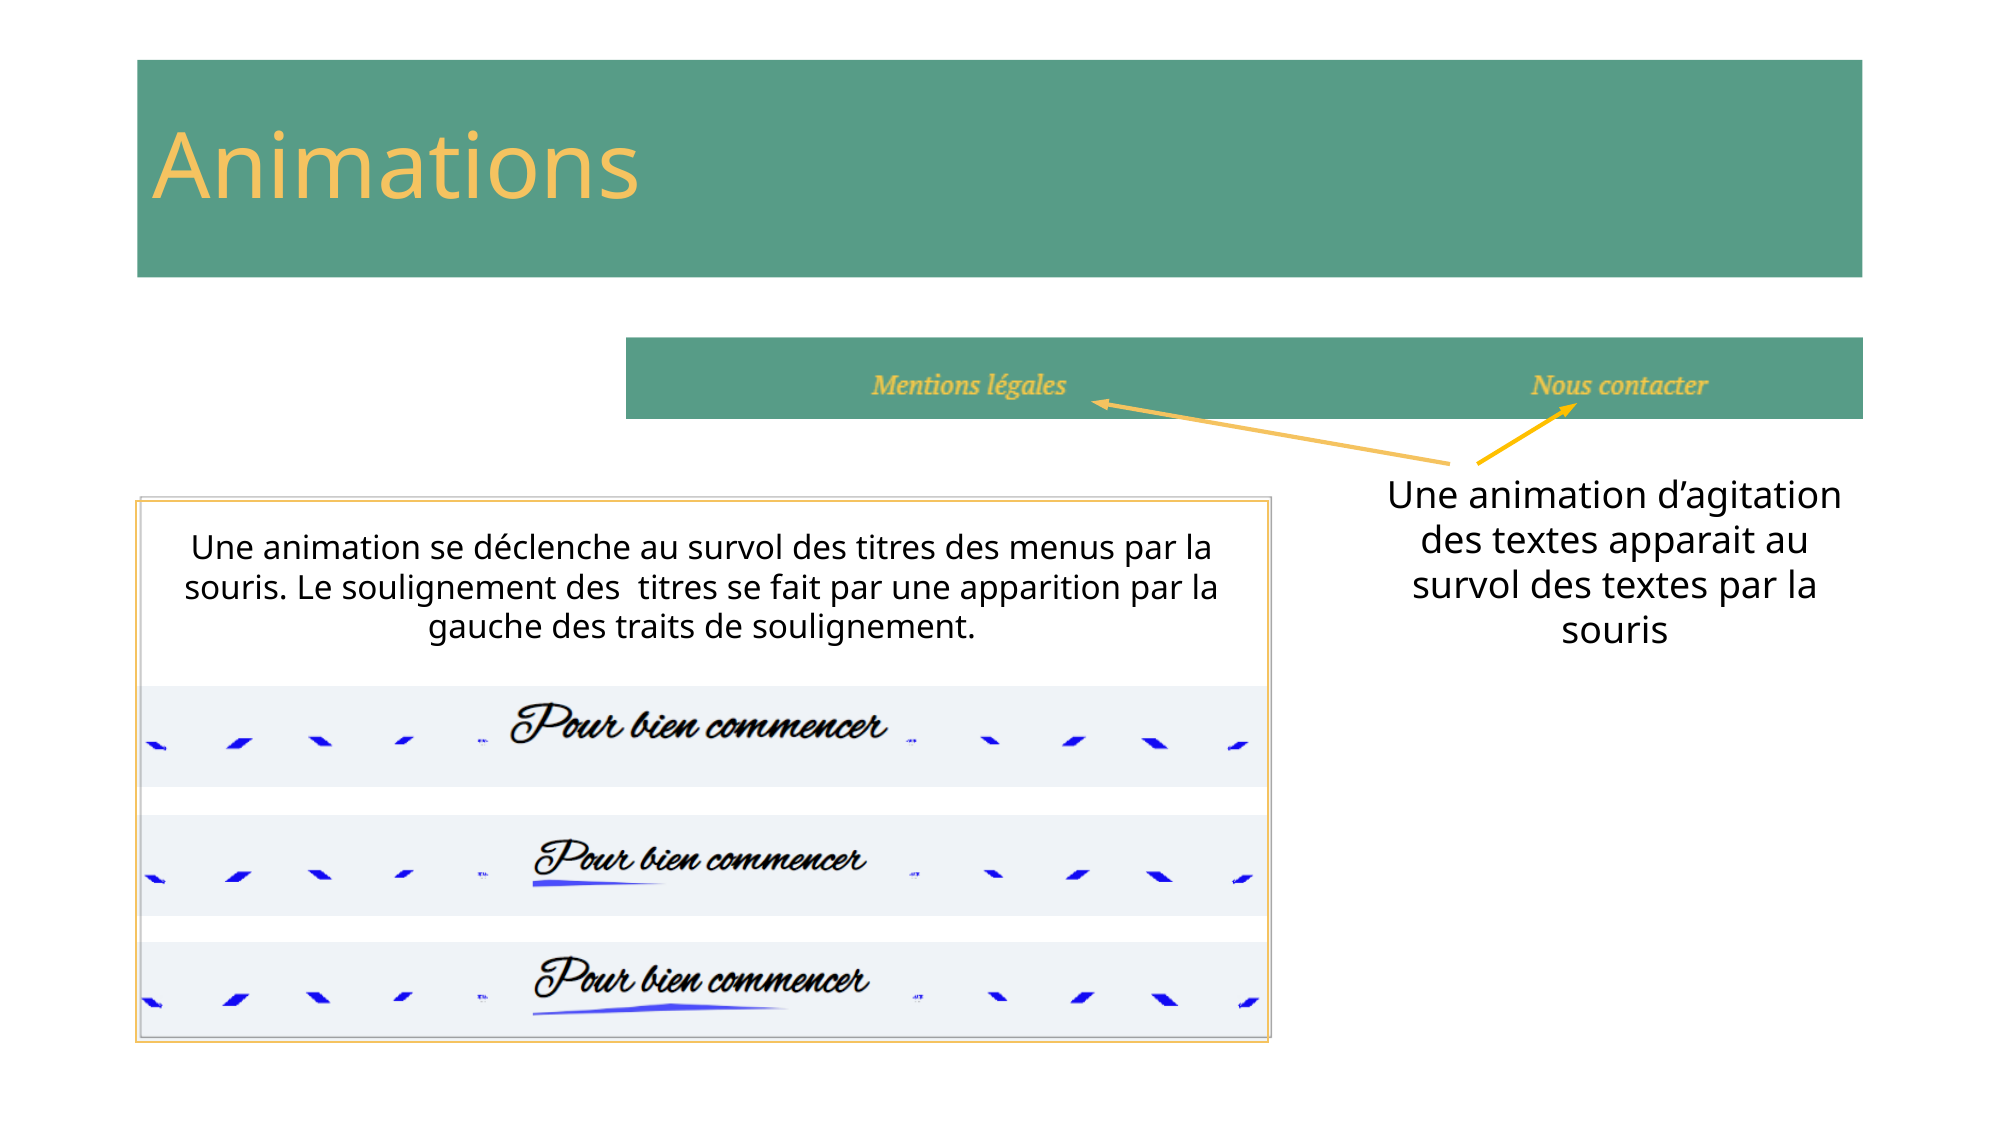

# Animations
Une animation d’agitation des textes apparait au survol des textes par la souris
Une animation se déclenche au survol des titres des menus par la souris. Le soulignement des titres se fait par une apparition par la gauche des traits de soulignement.